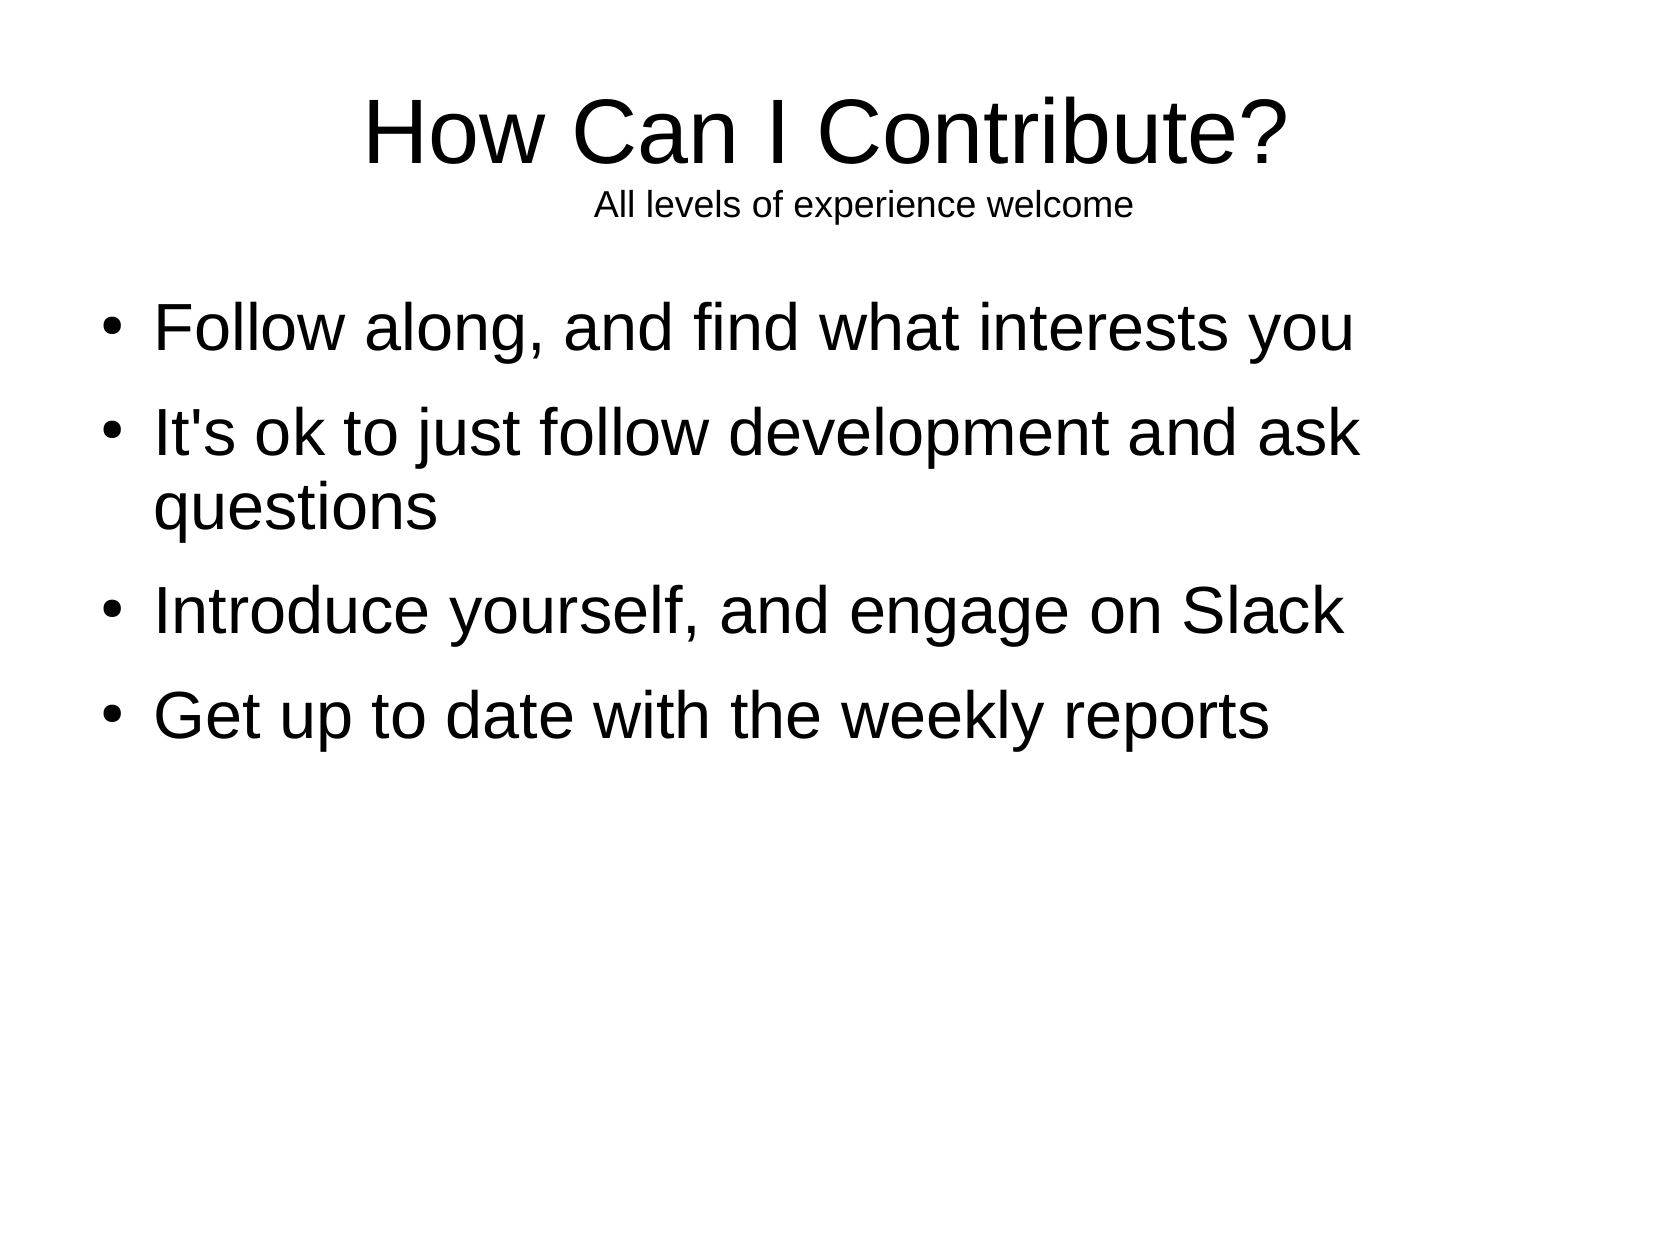

# How Can I Contribute? All levels of experience welcome
Follow along, and find what interests you
It's ok to just follow development and ask questions
Introduce yourself, and engage on Slack
Get up to date with the weekly reports